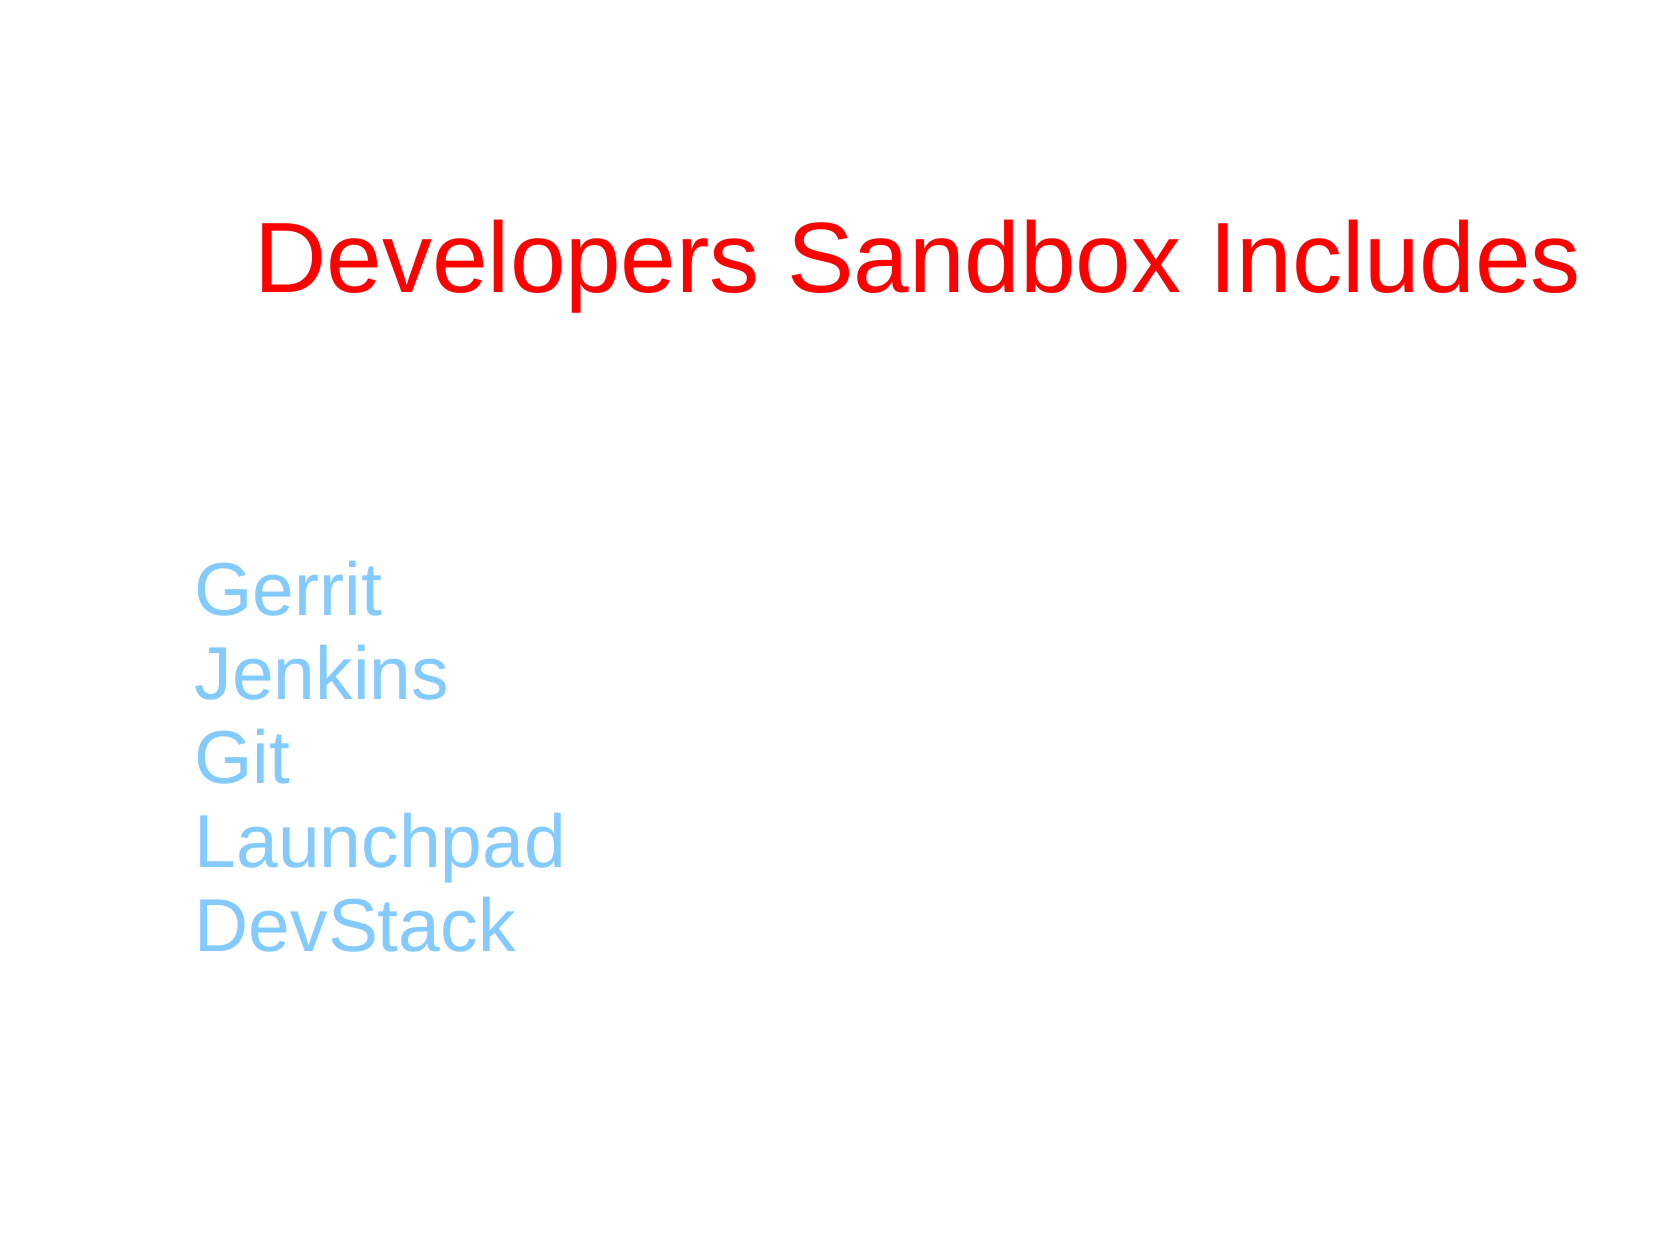

Developers Sandbox Includes
Gerrit
Jenkins
Git
Launchpad
DevStack